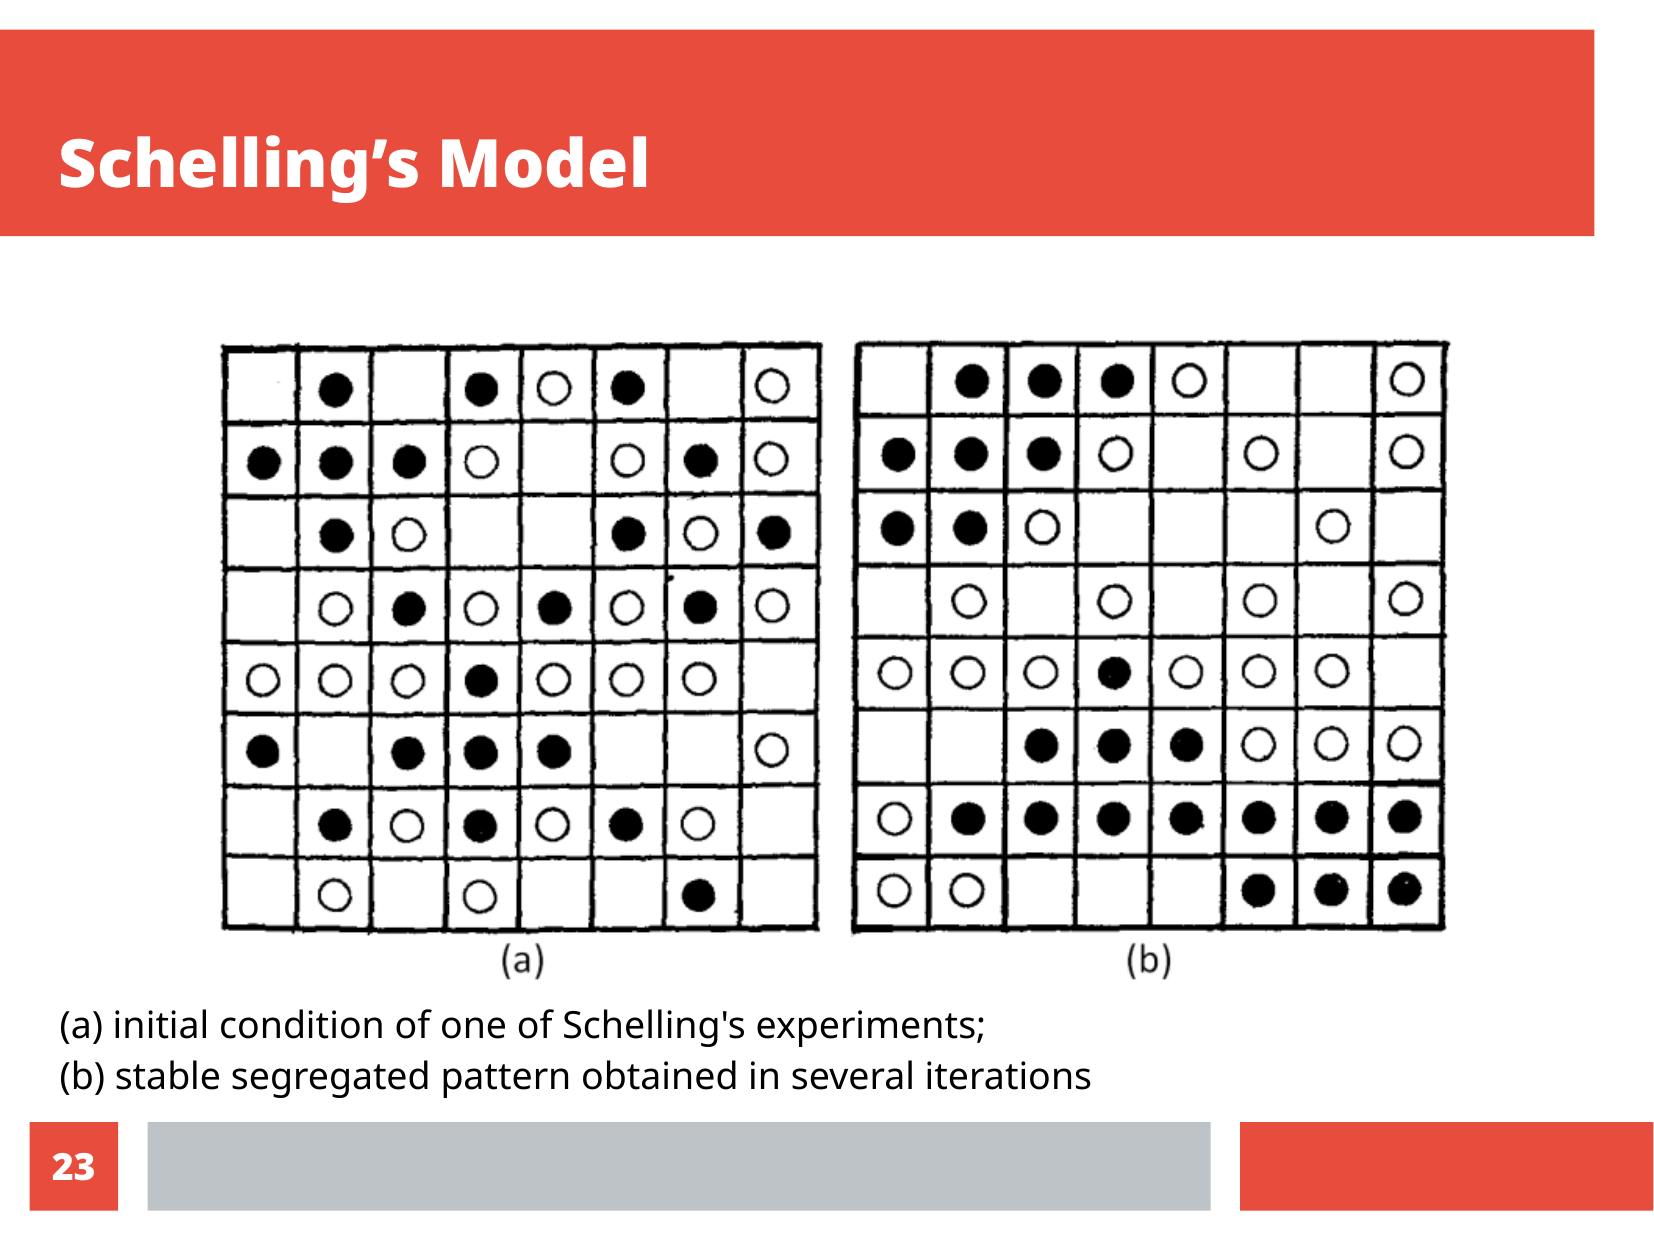

# Schelling’s Model
(a) initial condition of one of Schelling's experiments;
(b) stable segregated pattern obtained in several iterations
23